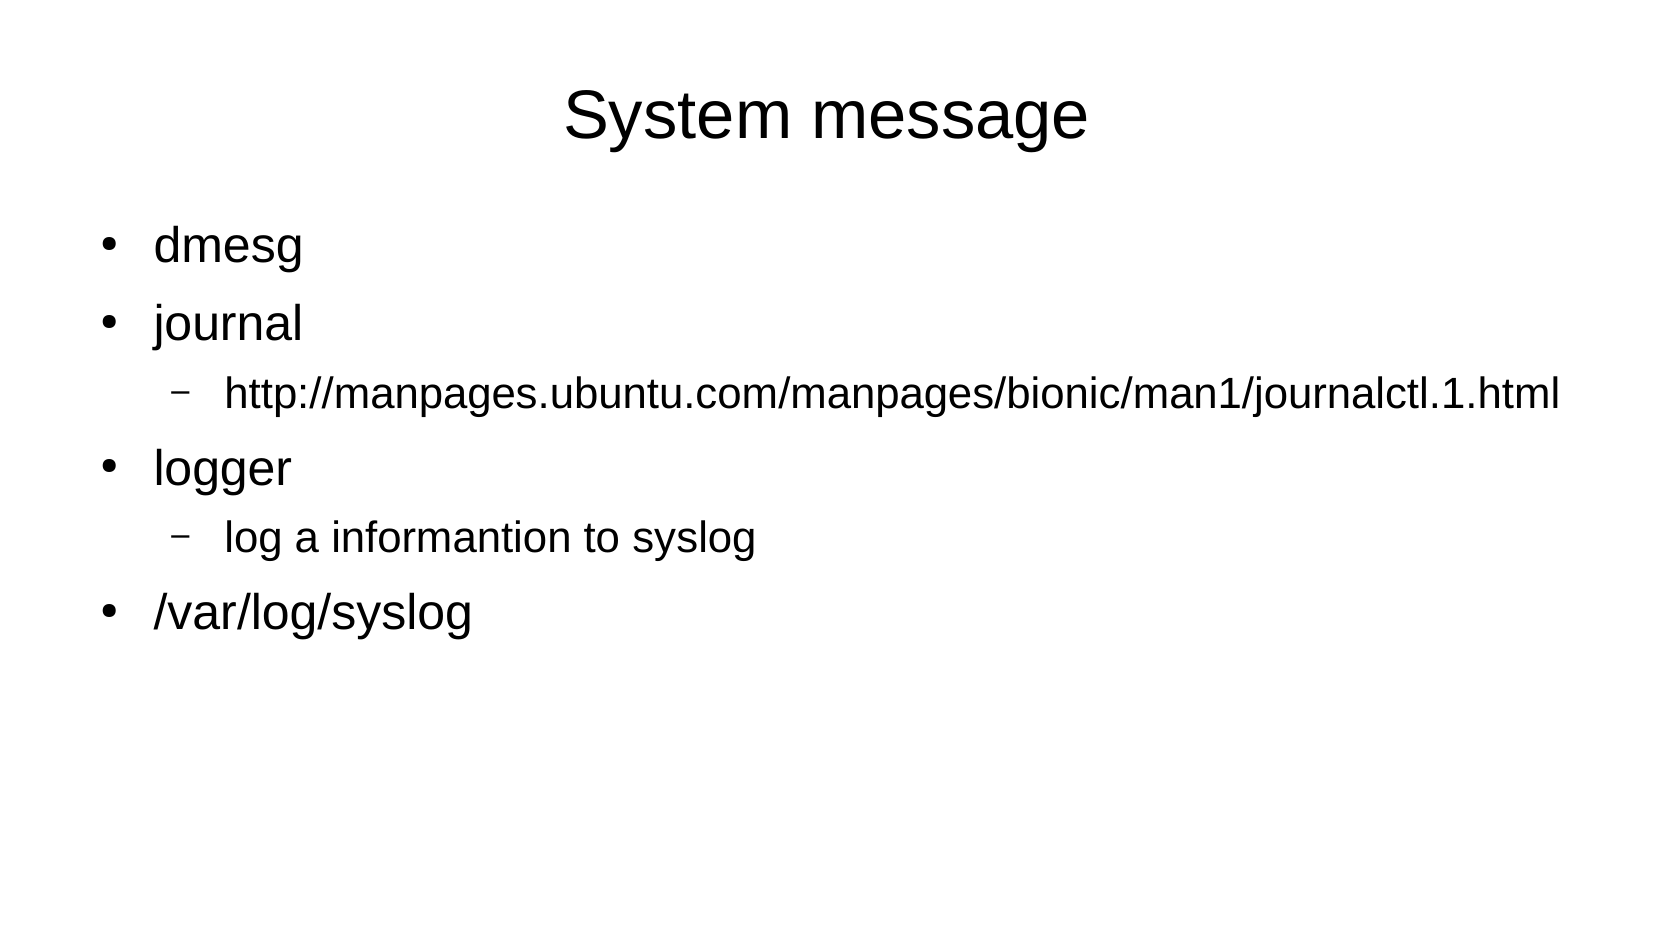

# System message
dmesg
journal
http://manpages.ubuntu.com/manpages/bionic/man1/journalctl.1.html
logger
log a informantion to syslog
/var/log/syslog